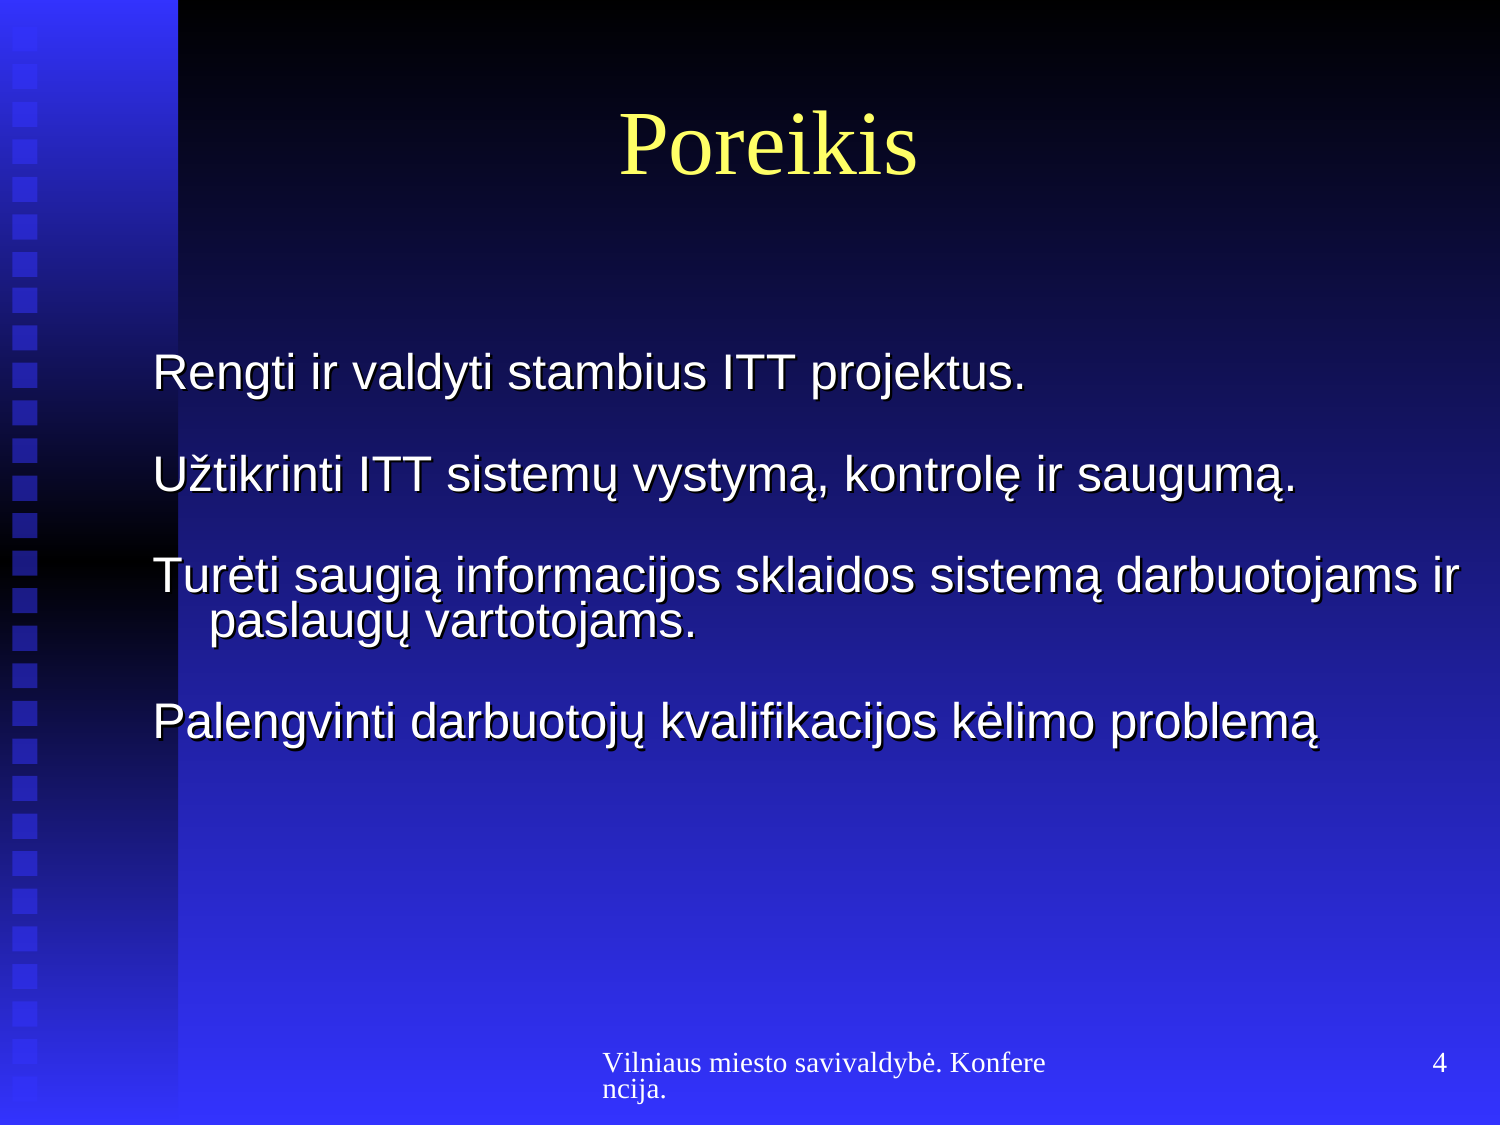

Poreikis
Rengti ir valdyti stambius ITT projektus.
Užtikrinti ITT sistemų vystymą, kontrolę ir saugumą.
Turėti saugią informacijos sklaidos sistemą darbuotojams ir paslaugų vartotojams.
Palengvinti darbuotojų kvalifikacijos kėlimo problemą
Vilniaus miesto savivaldybė. Konferencija.
4